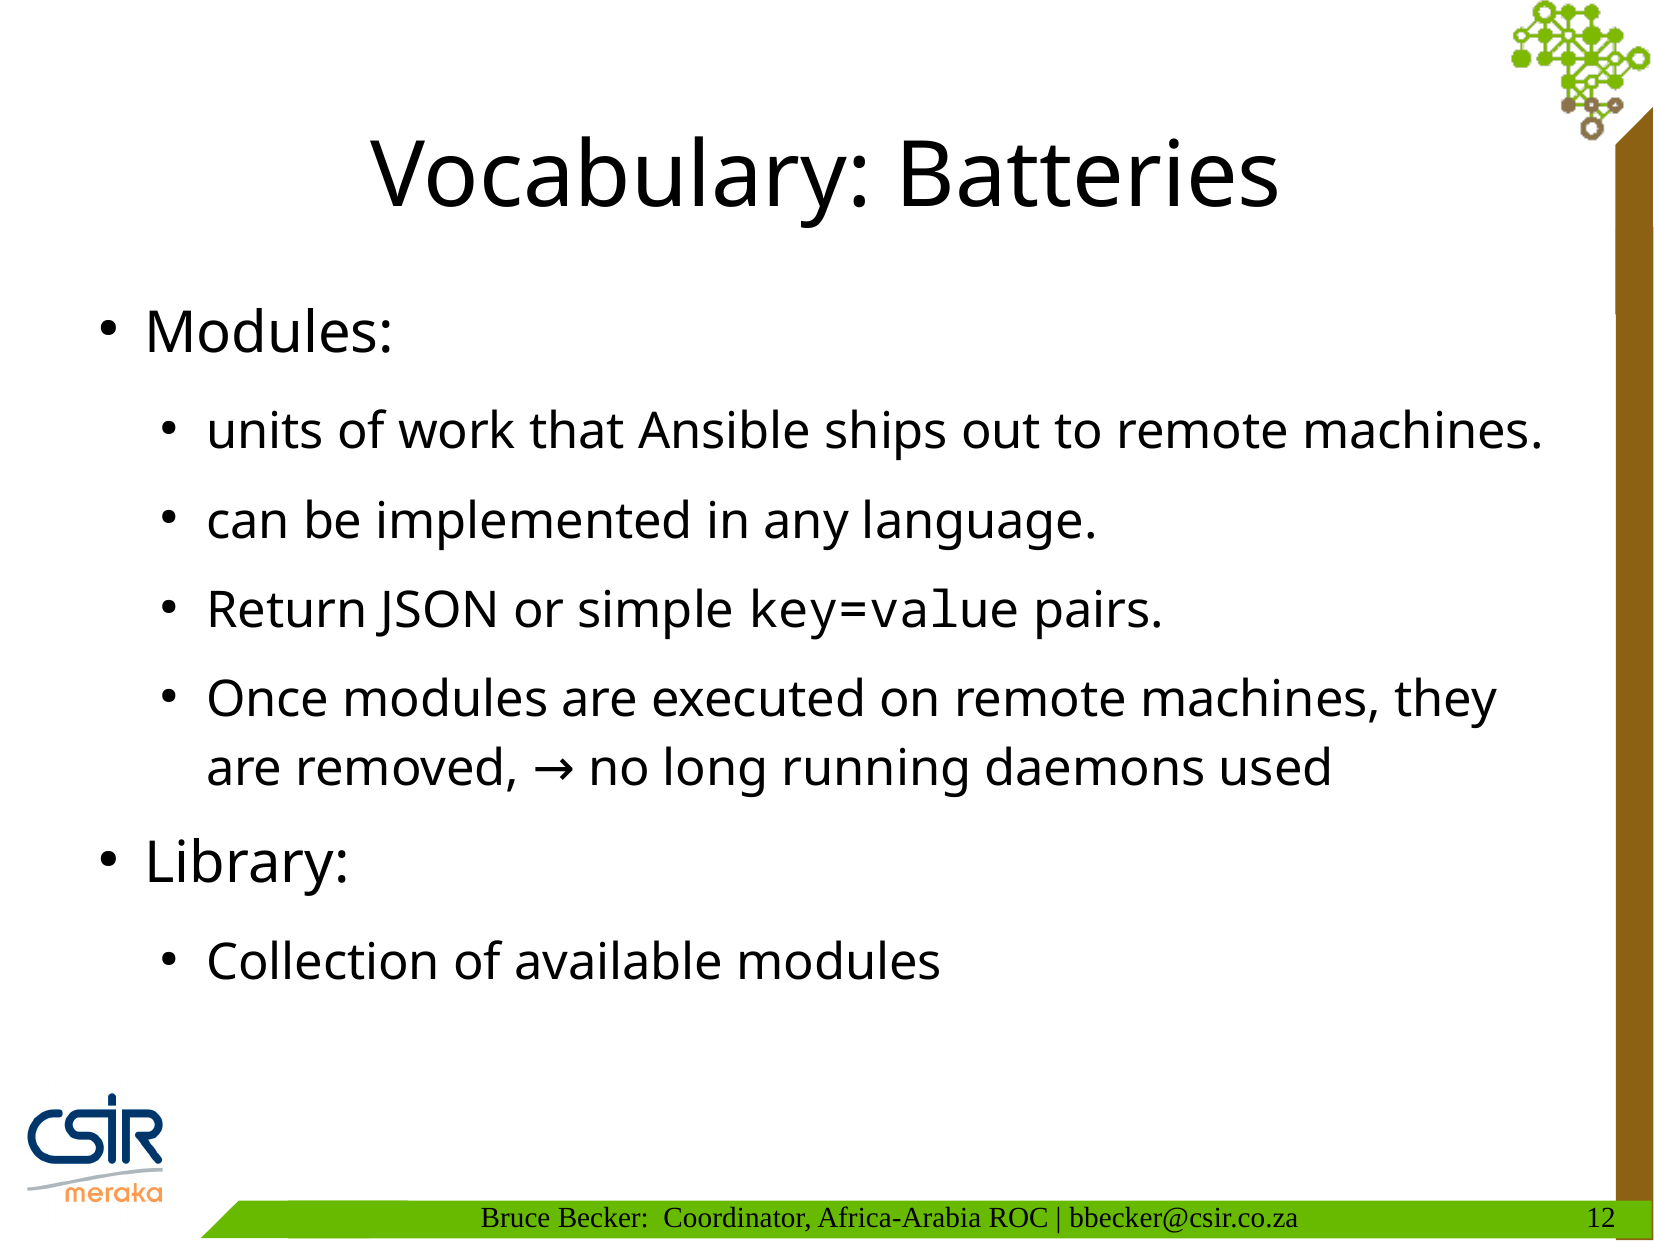

# Vocabulary: Batteries
Modules:
units of work that Ansible ships out to remote machines.
can be implemented in any language.
Return JSON or simple key=value pairs.
Once modules are executed on remote machines, they are removed, → no long running daemons used
Library:
Collection of available modules
12